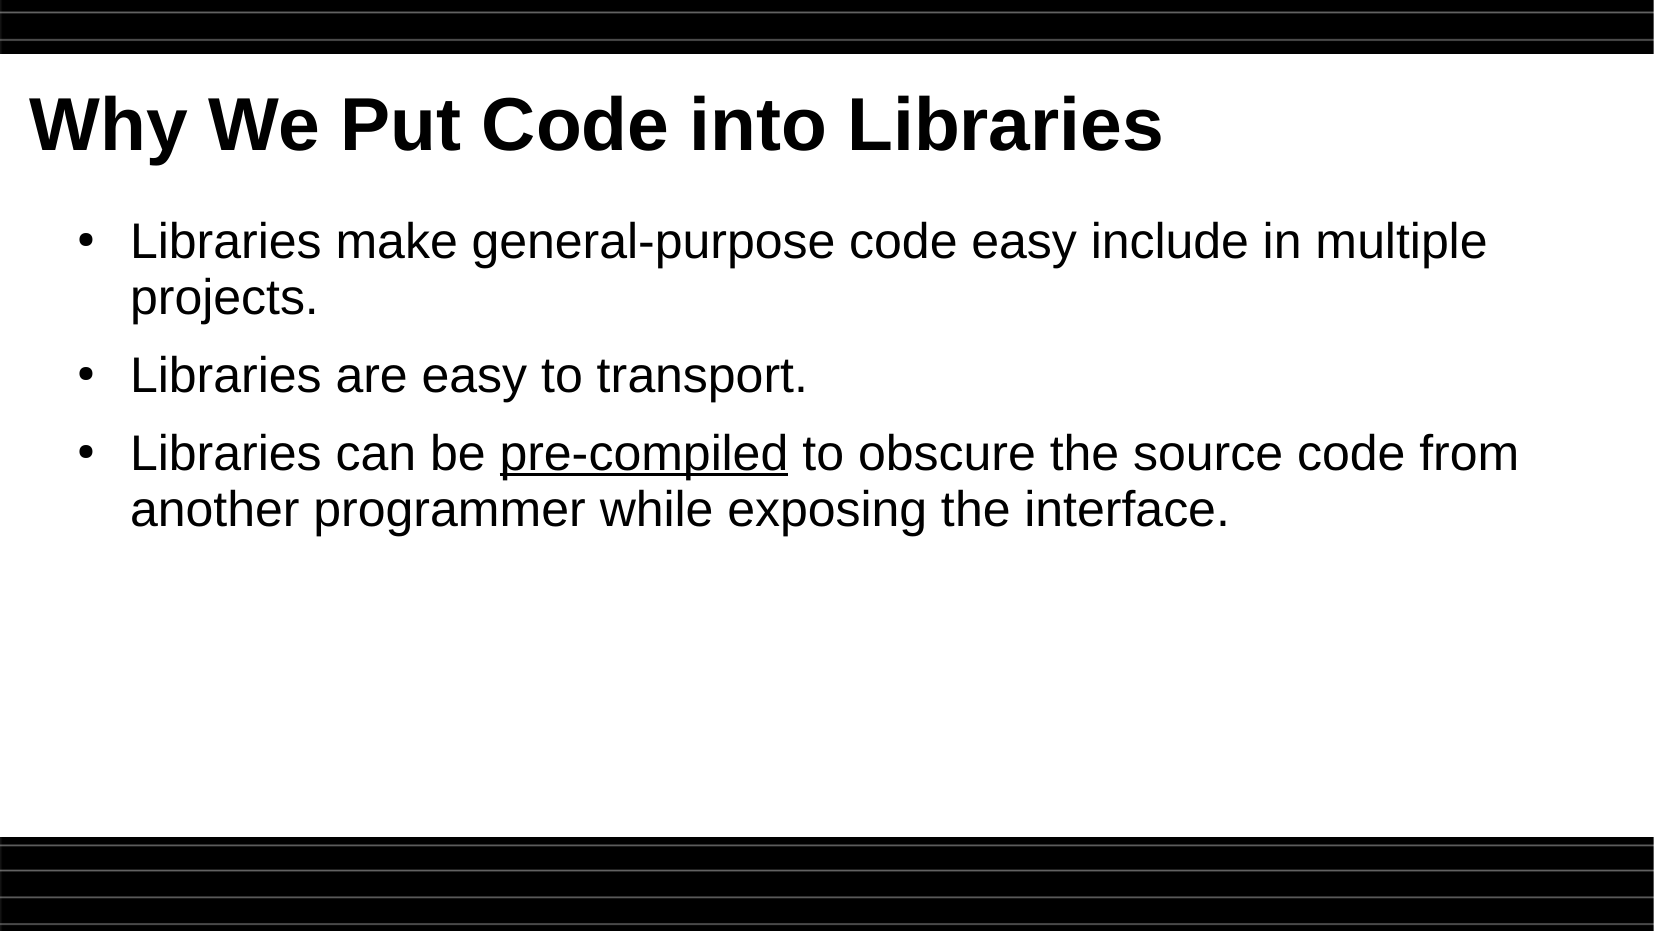

Why We Put Code into Libraries
# Libraries make general-purpose code easy include in multiple projects.
Libraries are easy to transport.
Libraries can be pre-compiled to obscure the source code from another programmer while exposing the interface.